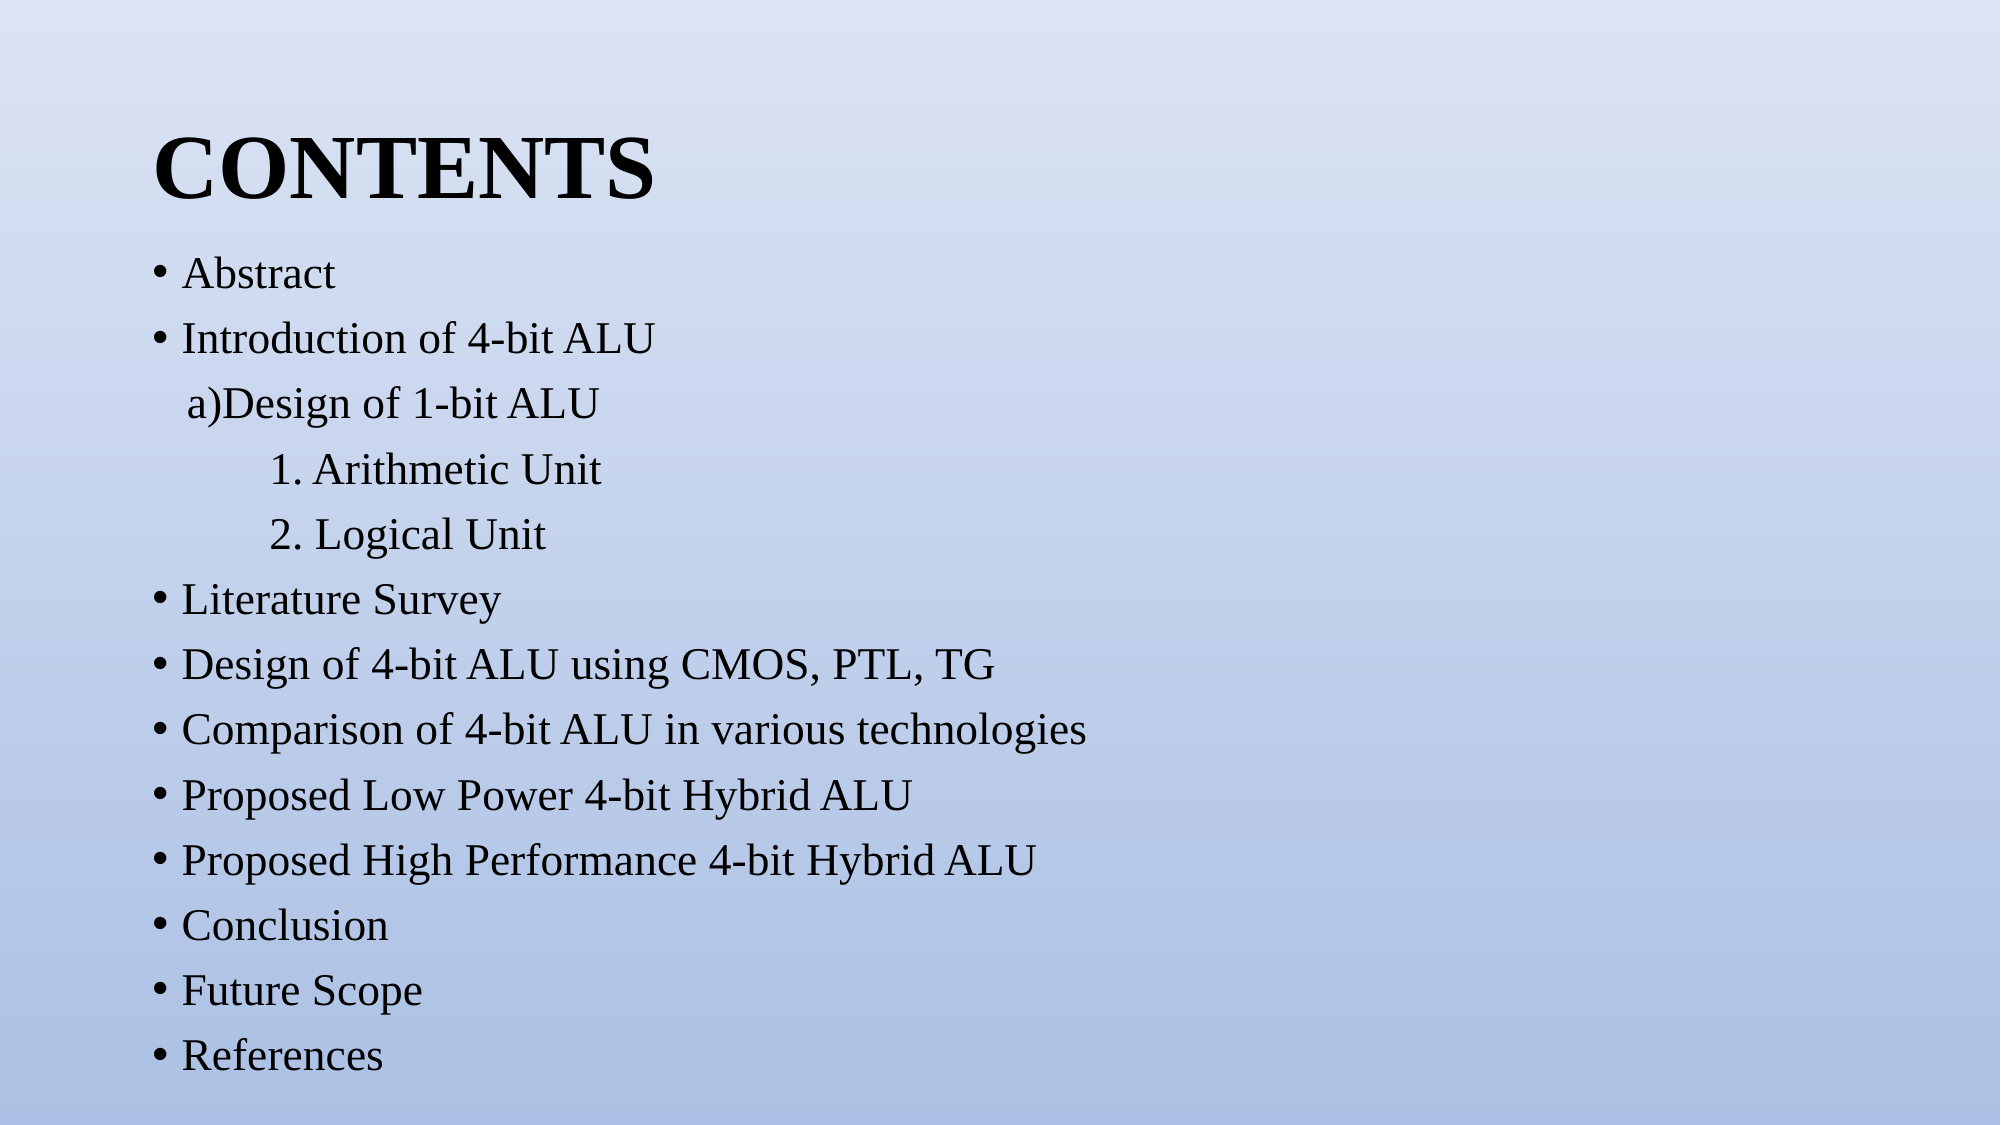

# CONTENTS
Abstract
Introduction of 4-bit ALU
 a)Design of 1-bit ALU
	1. Arithmetic Unit
	2. Logical Unit
Literature Survey
Design of 4-bit ALU using CMOS, PTL, TG
Comparison of 4-bit ALU in various technologies
Proposed Low Power 4-bit Hybrid ALU
Proposed High Performance 4-bit Hybrid ALU
Conclusion
Future Scope
References